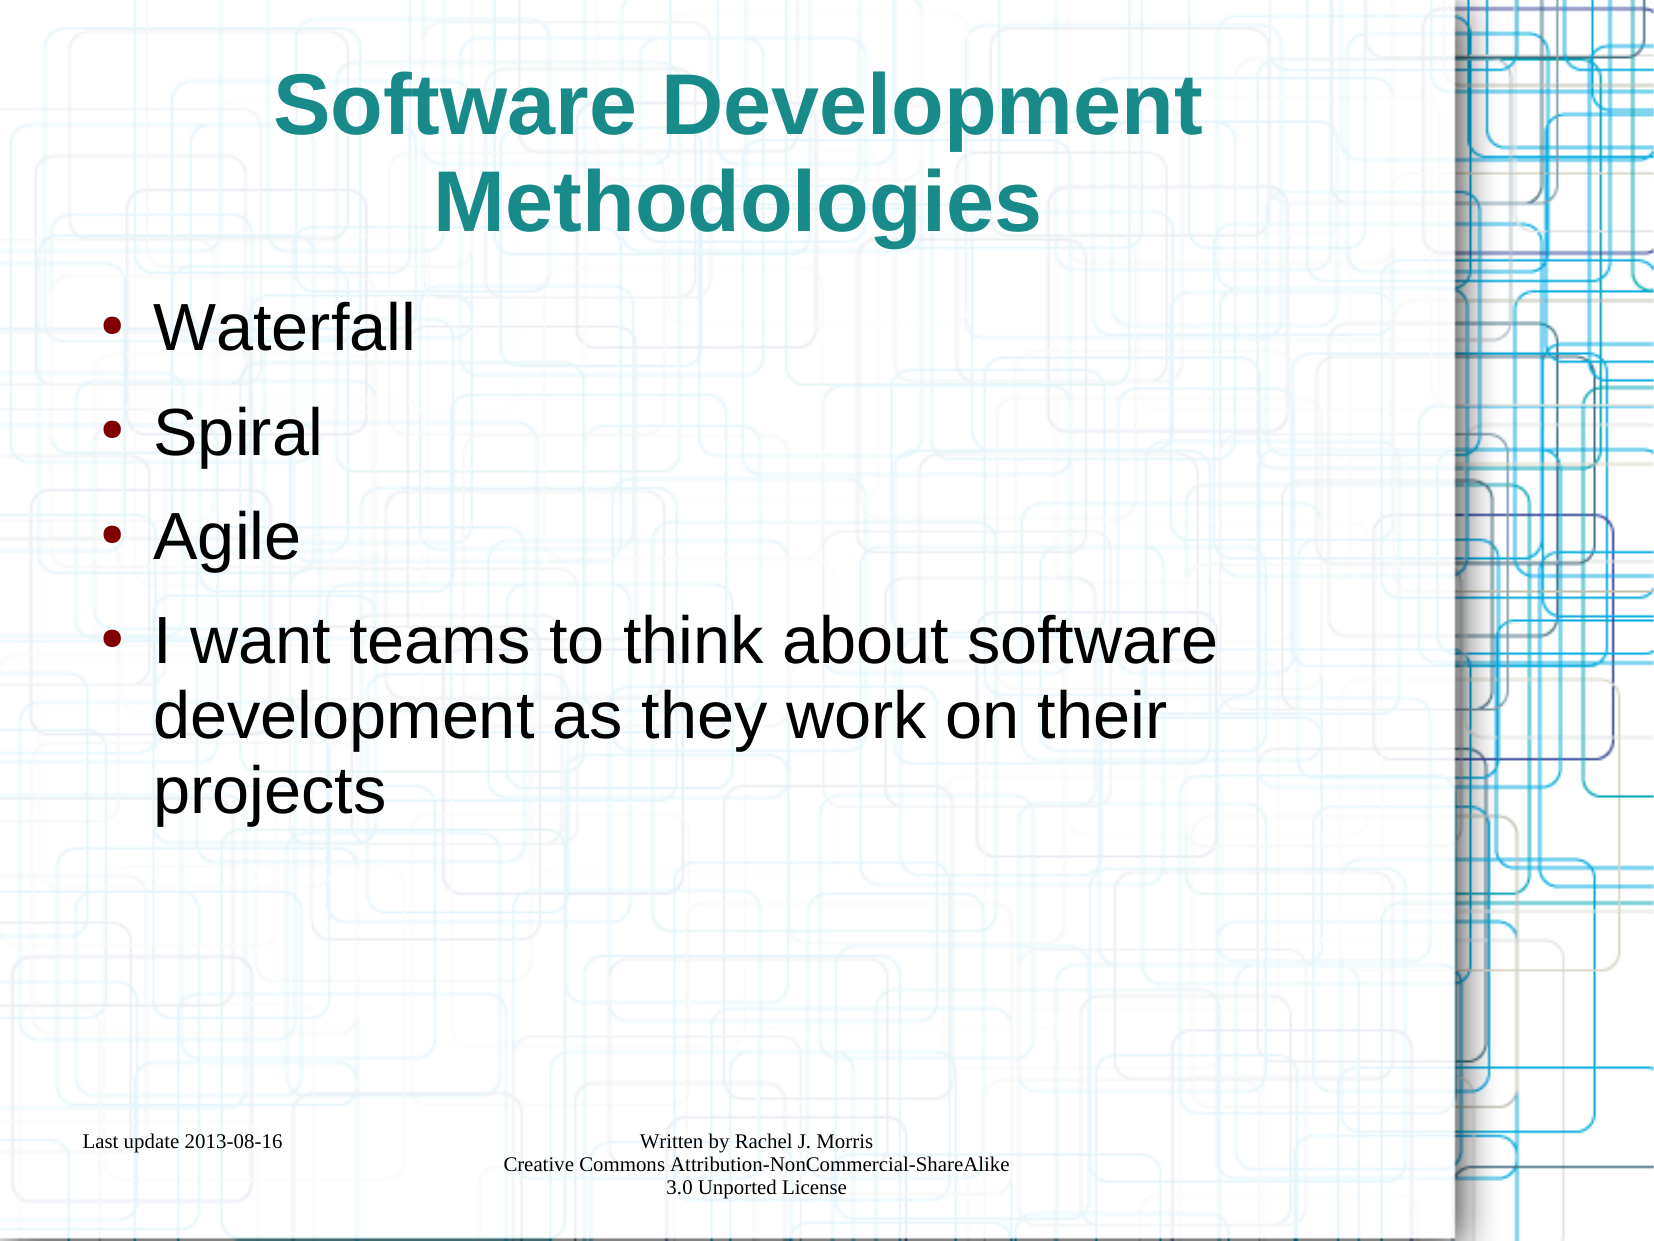

# Software Development Methodologies
Waterfall
Spiral
Agile
I want teams to think about software development as they work on their projects